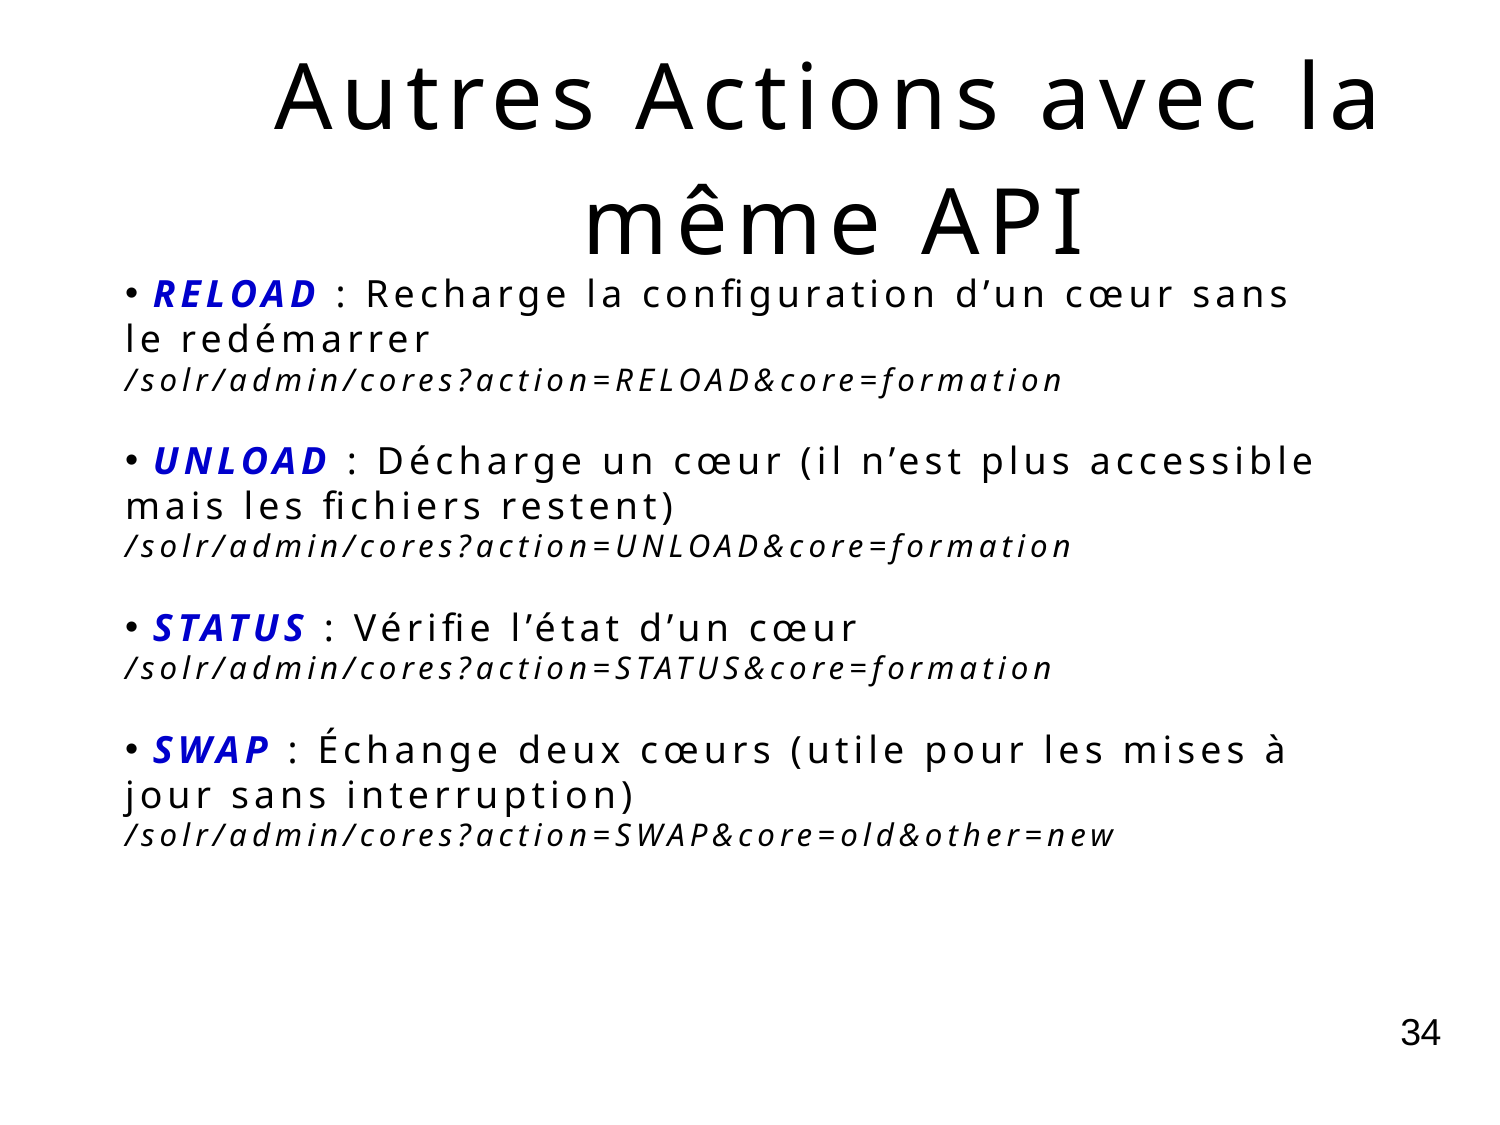

# Autres Actions avec la même API
 RELOAD : Recharge la configuration d’un cœur sans le redémarrer
/solr/admin/cores?action=RELOAD&core=formation
 UNLOAD : Décharge un cœur (il n’est plus accessible mais les fichiers restent)
/solr/admin/cores?action=UNLOAD&core=formation
 STATUS : Vérifie l’état d’un cœur
/solr/admin/cores?action=STATUS&core=formation
 SWAP : Échange deux cœurs (utile pour les mises à jour sans interruption)
/solr/admin/cores?action=SWAP&core=old&other=new
34